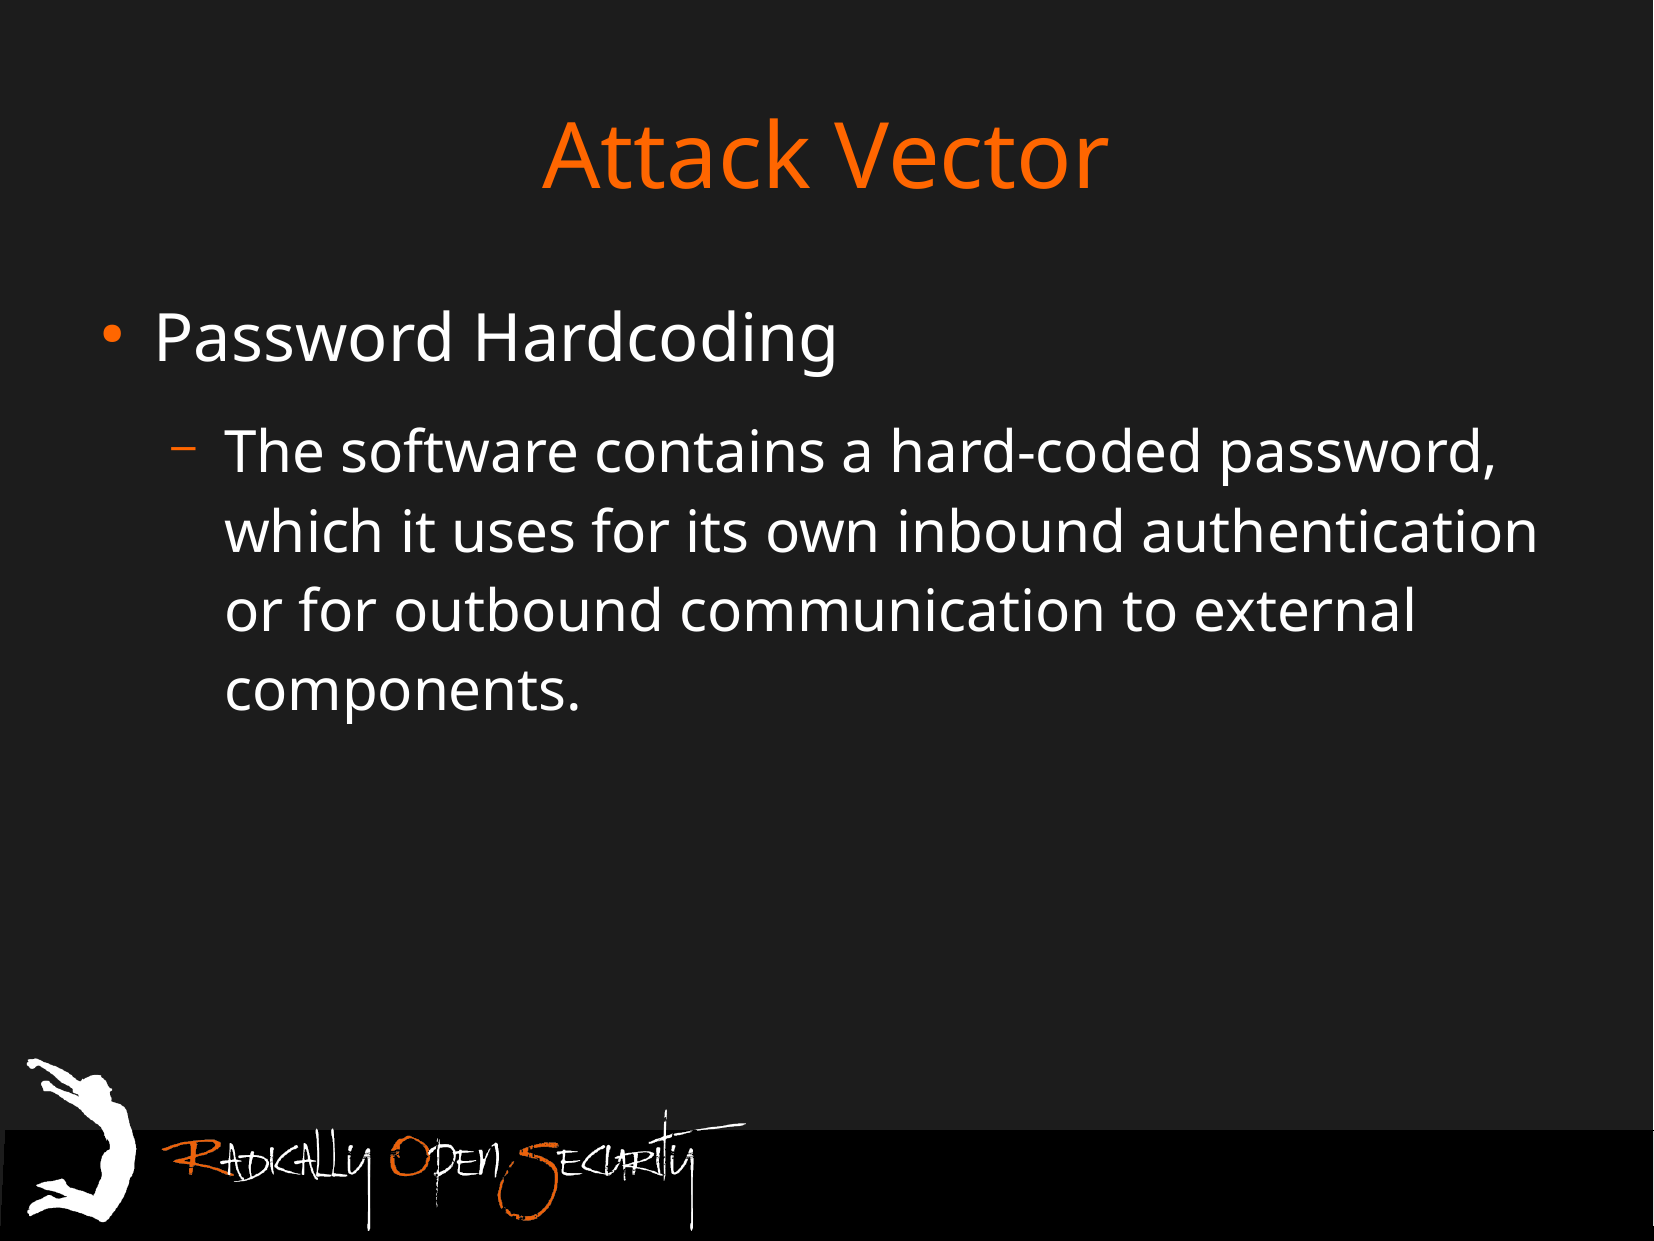

# Attack Vector
Password Hardcoding
The software contains a hard-coded password, which it uses for its own inbound authentication or for outbound communication to external components.